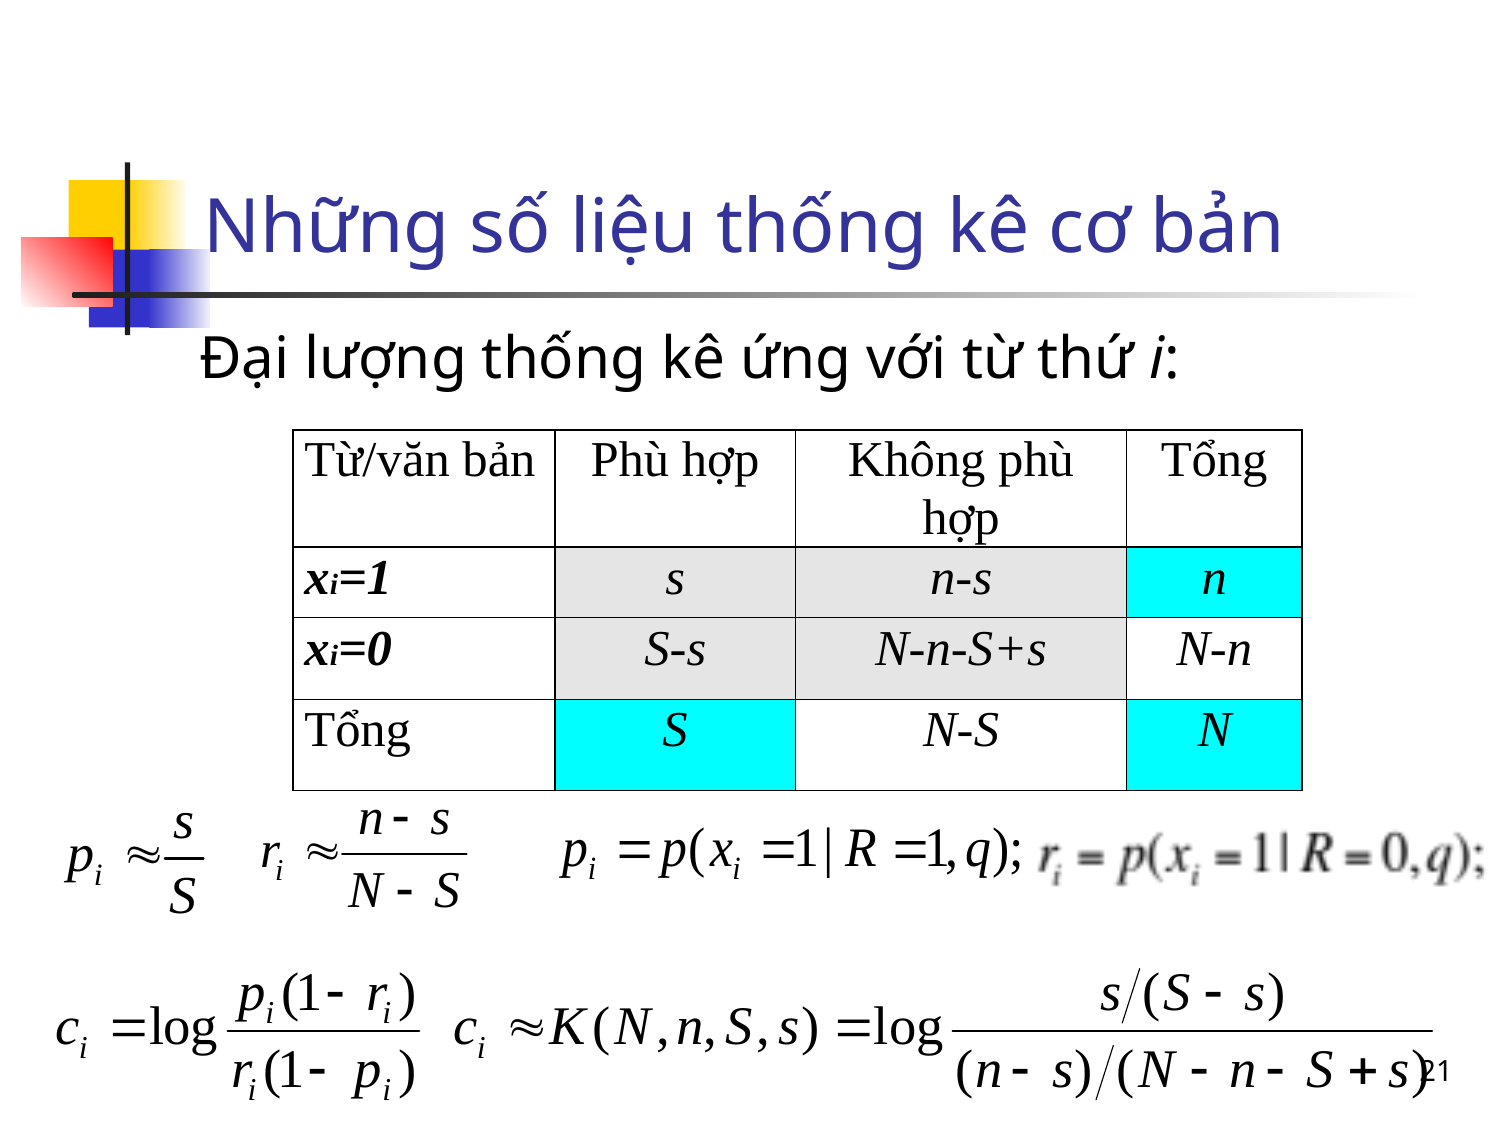

# Những số liệu thống kê cơ bản
Đại lượng thống kê ứng với từ thứ i: